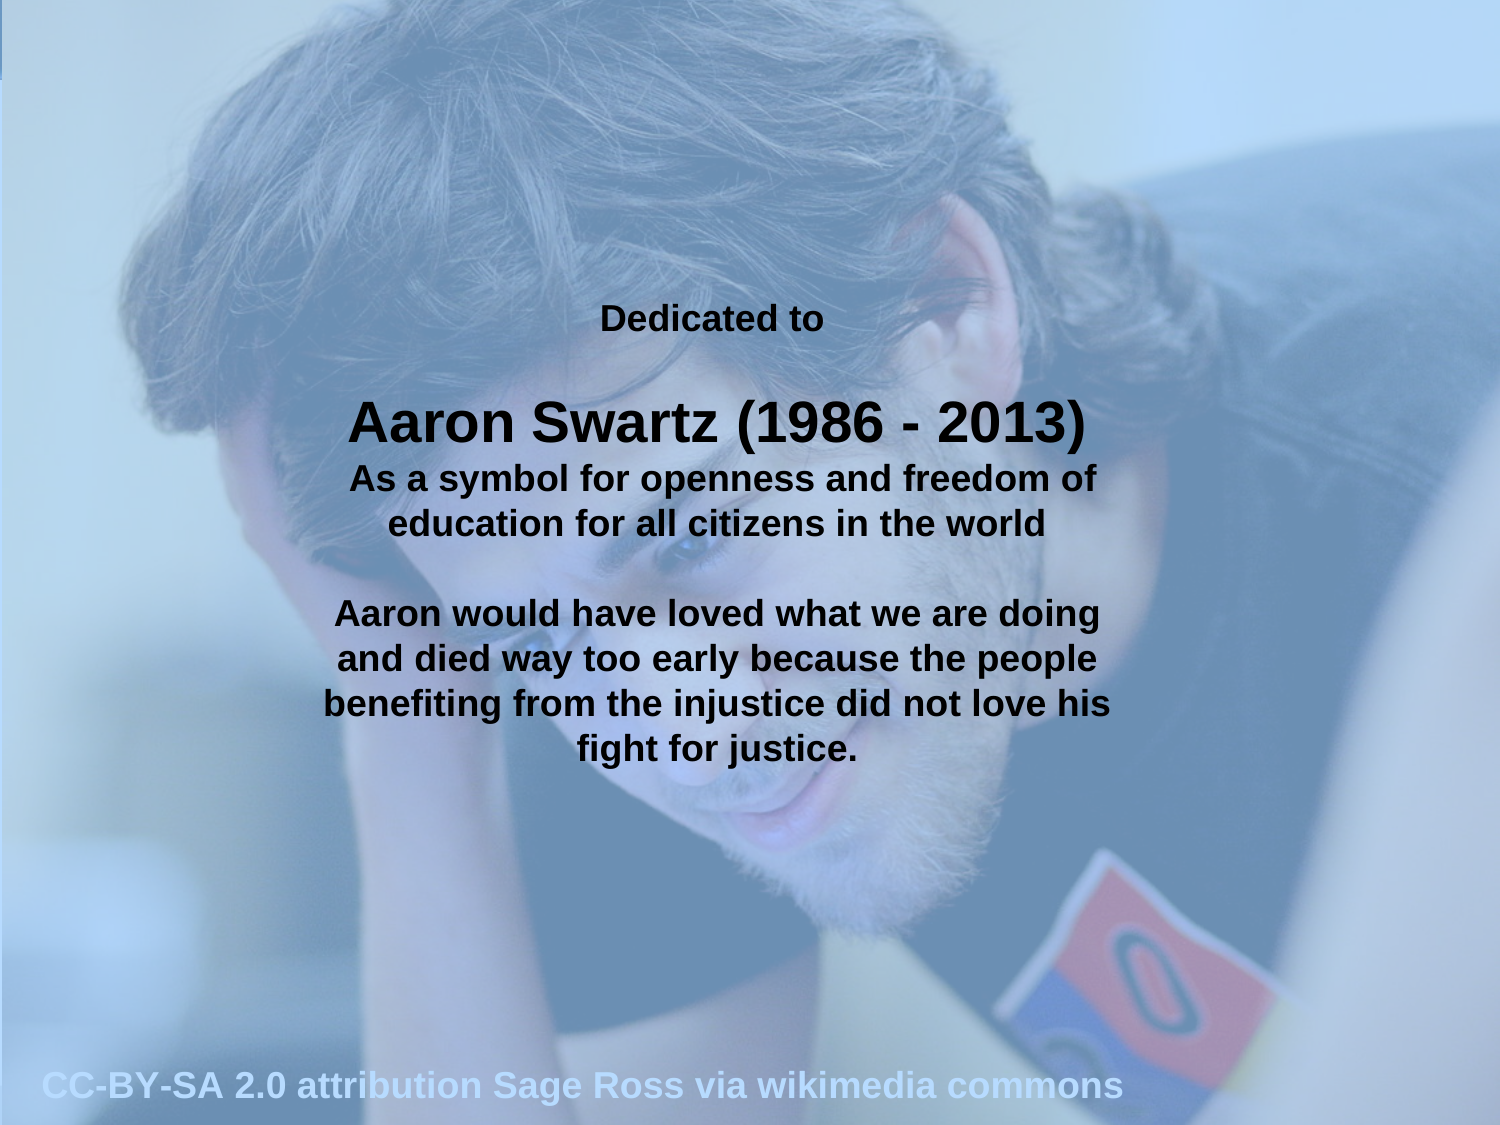

#
Dedicated to
Aaron Swartz (1986 - 2013)
 As a symbol for openness and freedom of education for all citizens in the world
Aaron would have loved what we are doing and died way too early because the people benefiting from the injustice did not love his fight for justice.
CC-BY-SA 2.0 attribution Sage Ross via wikimedia commons